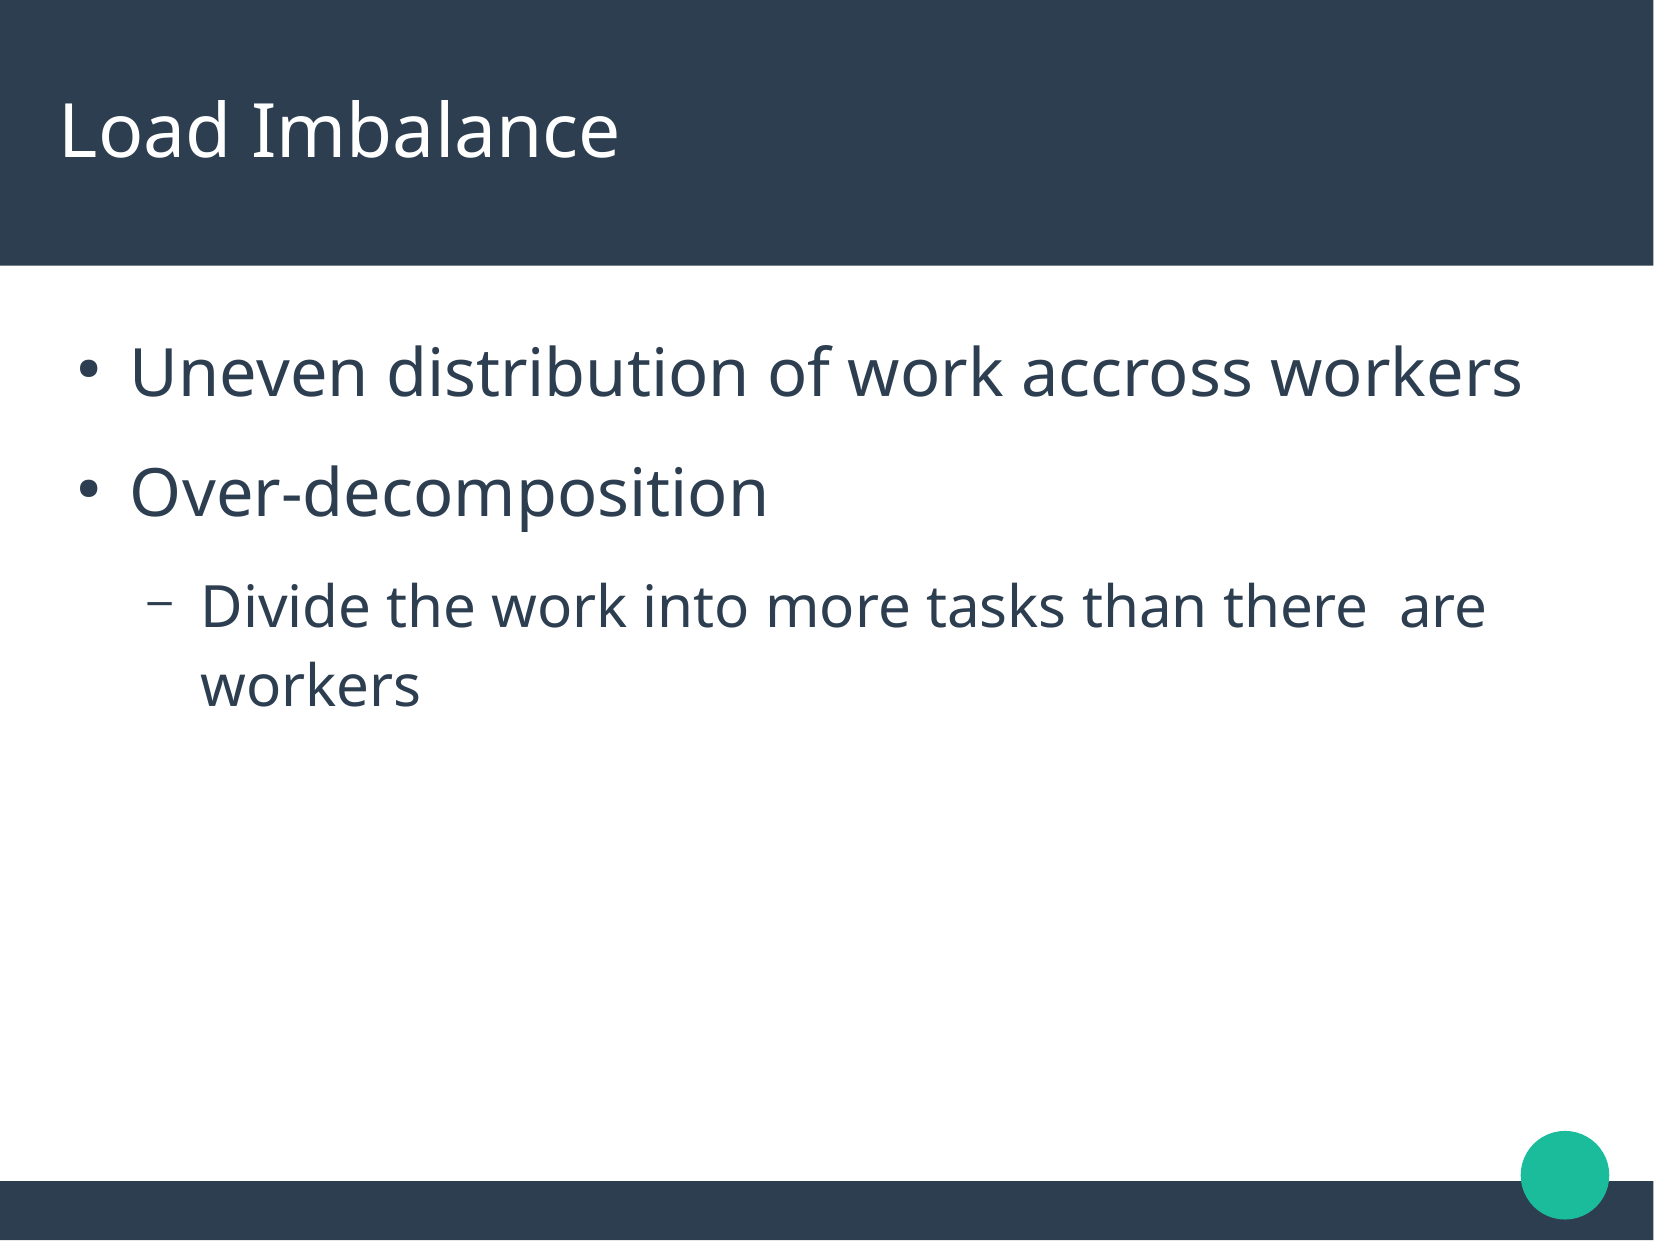

# Load Imbalance
Uneven distribution of work accross workers
Over-decomposition
Divide the work into more tasks than there are workers